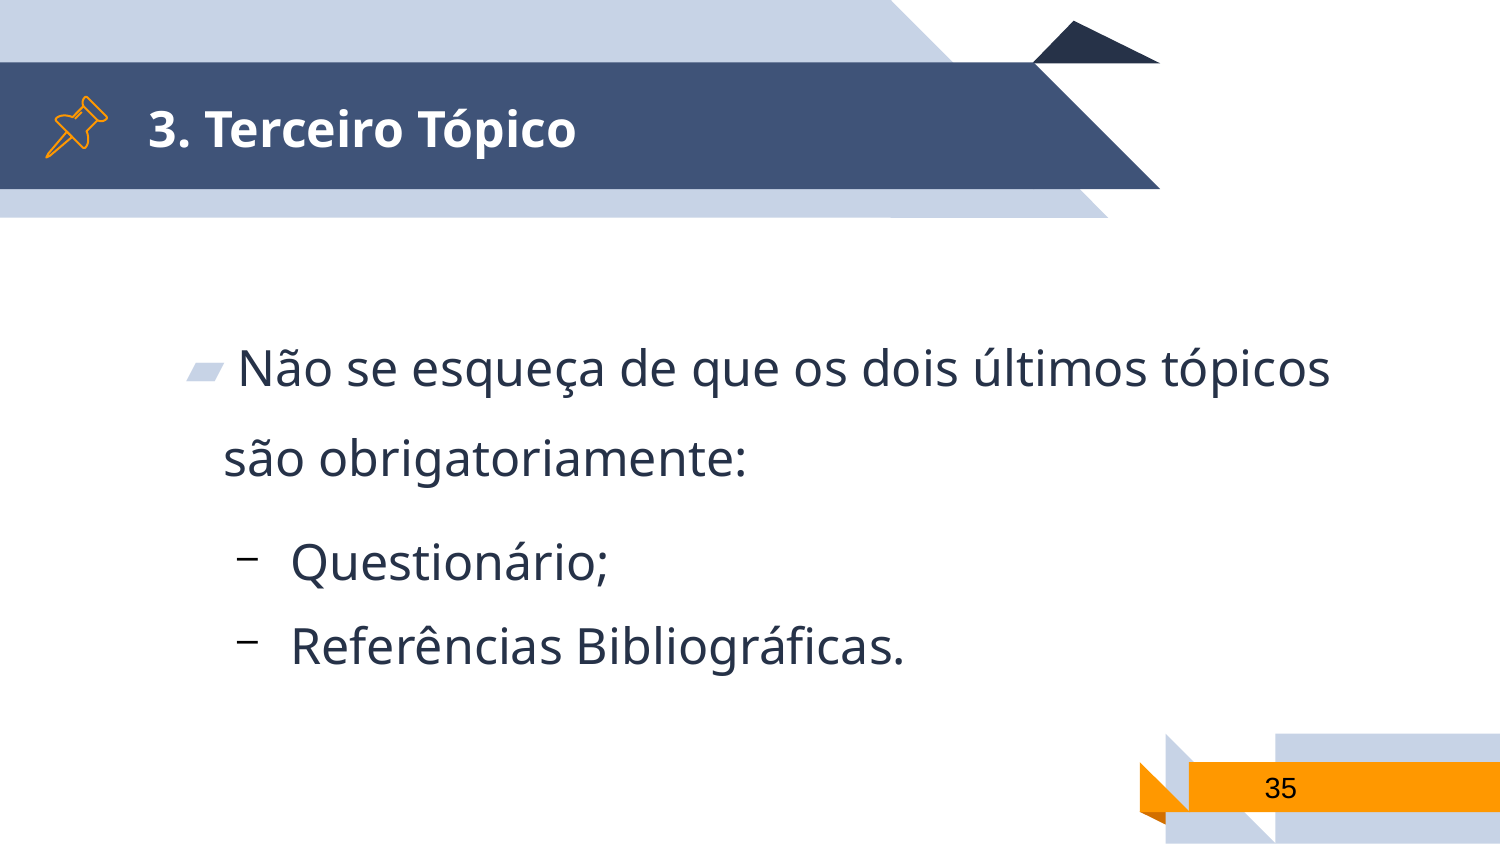

# 3. Terceiro Tópico
 Não se esqueça de que os dois últimos tópicos são obrigatoriamente:
Questionário;
Referências Bibliográficas.